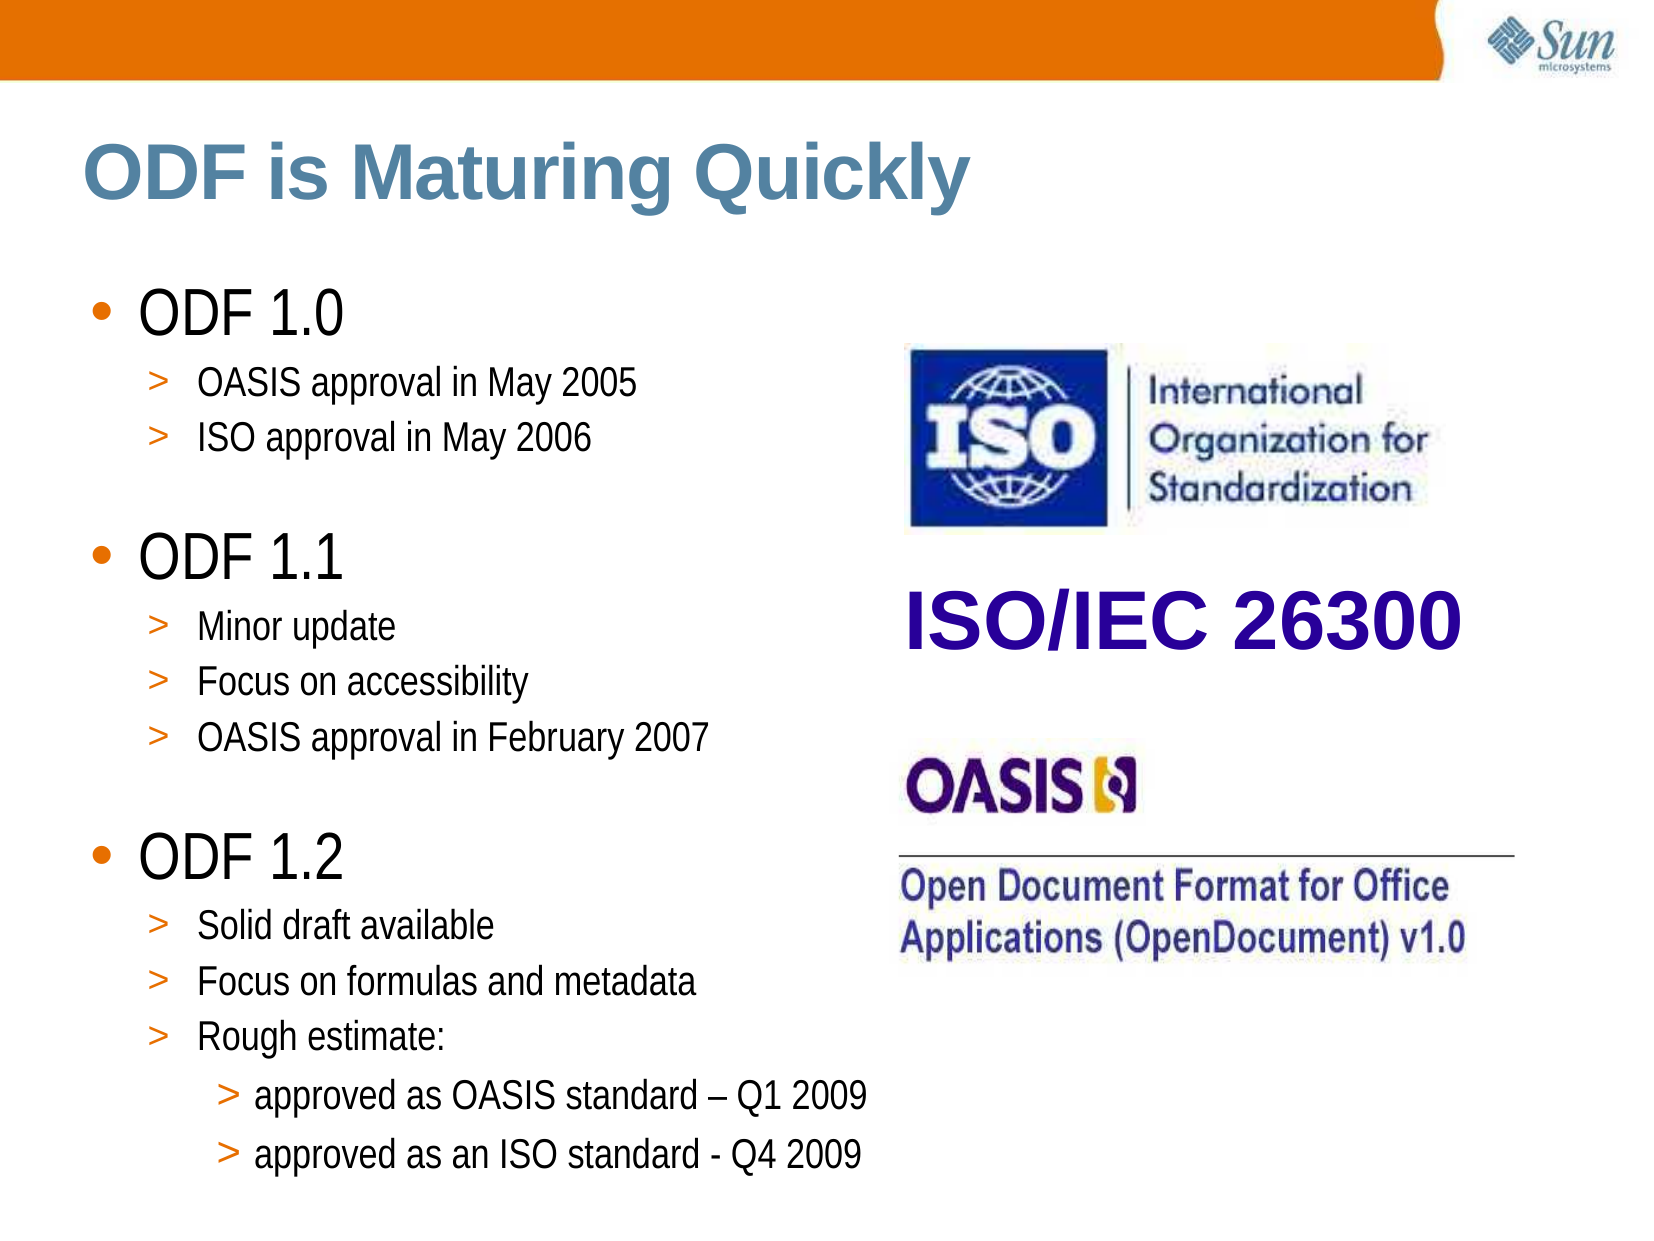

# ODF is Maturing Quickly
ODF 1.0
OASIS approval in May 2005
ISO approval in May 2006
ODF 1.1
Minor update
Focus on accessibility
OASIS approval in February 2007
ODF 1.2
Solid draft available
Focus on formulas and metadata
Rough estimate:
approved as OASIS standard – Q1 2009
approved as an ISO standard - Q4 2009
ISO/IEC 26300